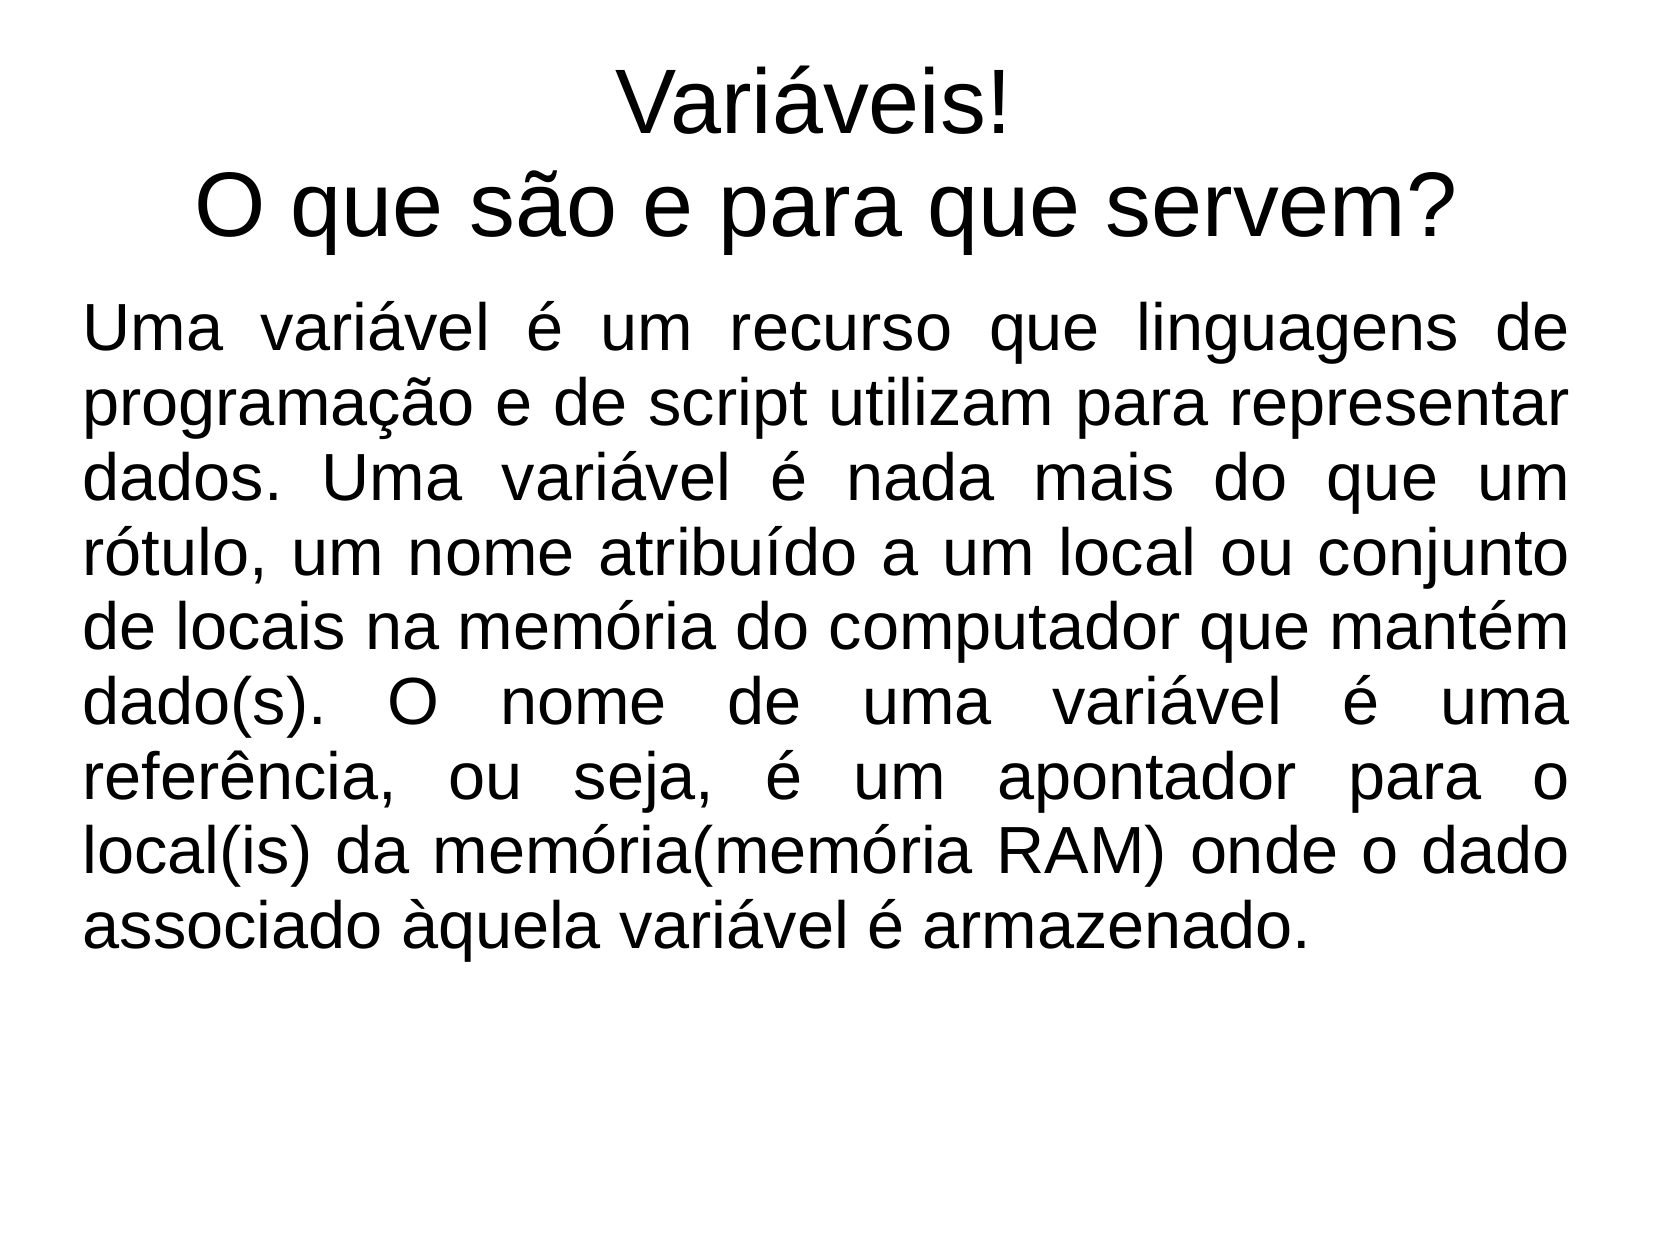

# Variáveis! O que são e para que servem?
Uma variável é um recurso que linguagens de programação e de script utilizam para representar dados. Uma variável é nada mais do que um rótulo, um nome atribuído a um local ou conjunto de locais na memória do computador que mantém dado(s). O nome de uma variável é uma referência, ou seja, é um apontador para o local(is) da memória(memória RAM) onde o dado associado àquela variável é armazenado.